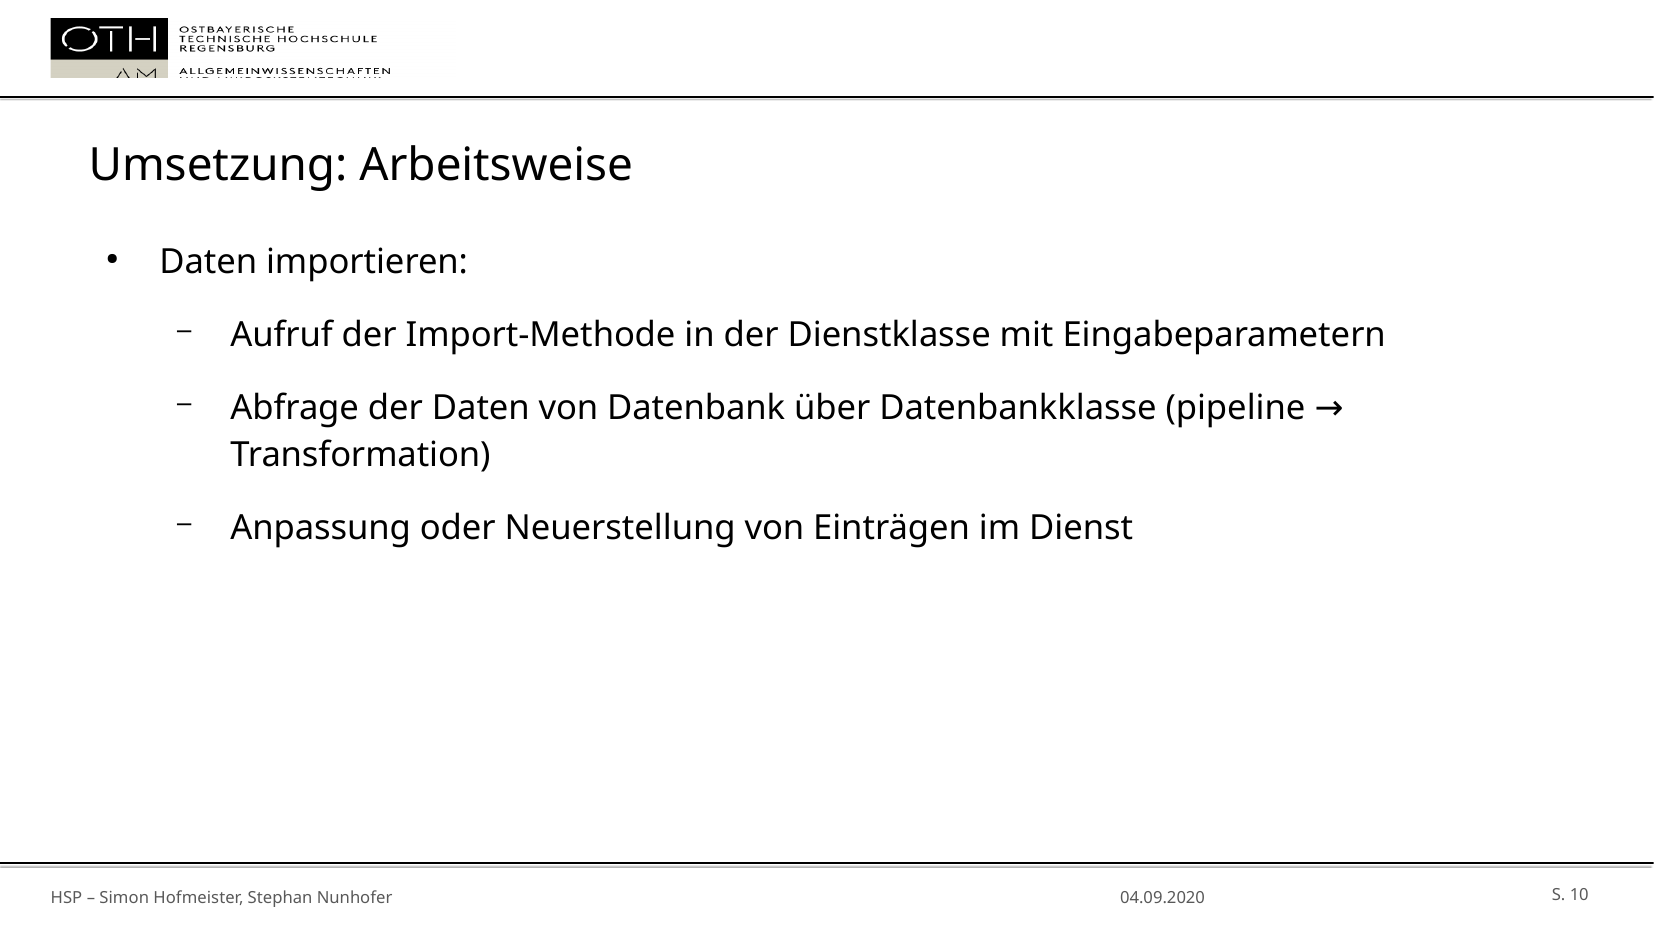

# Umsetzung: Arbeitsweise
Daten importieren:
Aufruf der Import-Methode in der Dienstklasse mit Eingabeparametern
Abfrage der Daten von Datenbank über Datenbankklasse (pipeline → Transformation)
Anpassung oder Neuerstellung von Einträgen im Dienst
10
HSP - Simon Hofmeister, Stephan Nunhofer